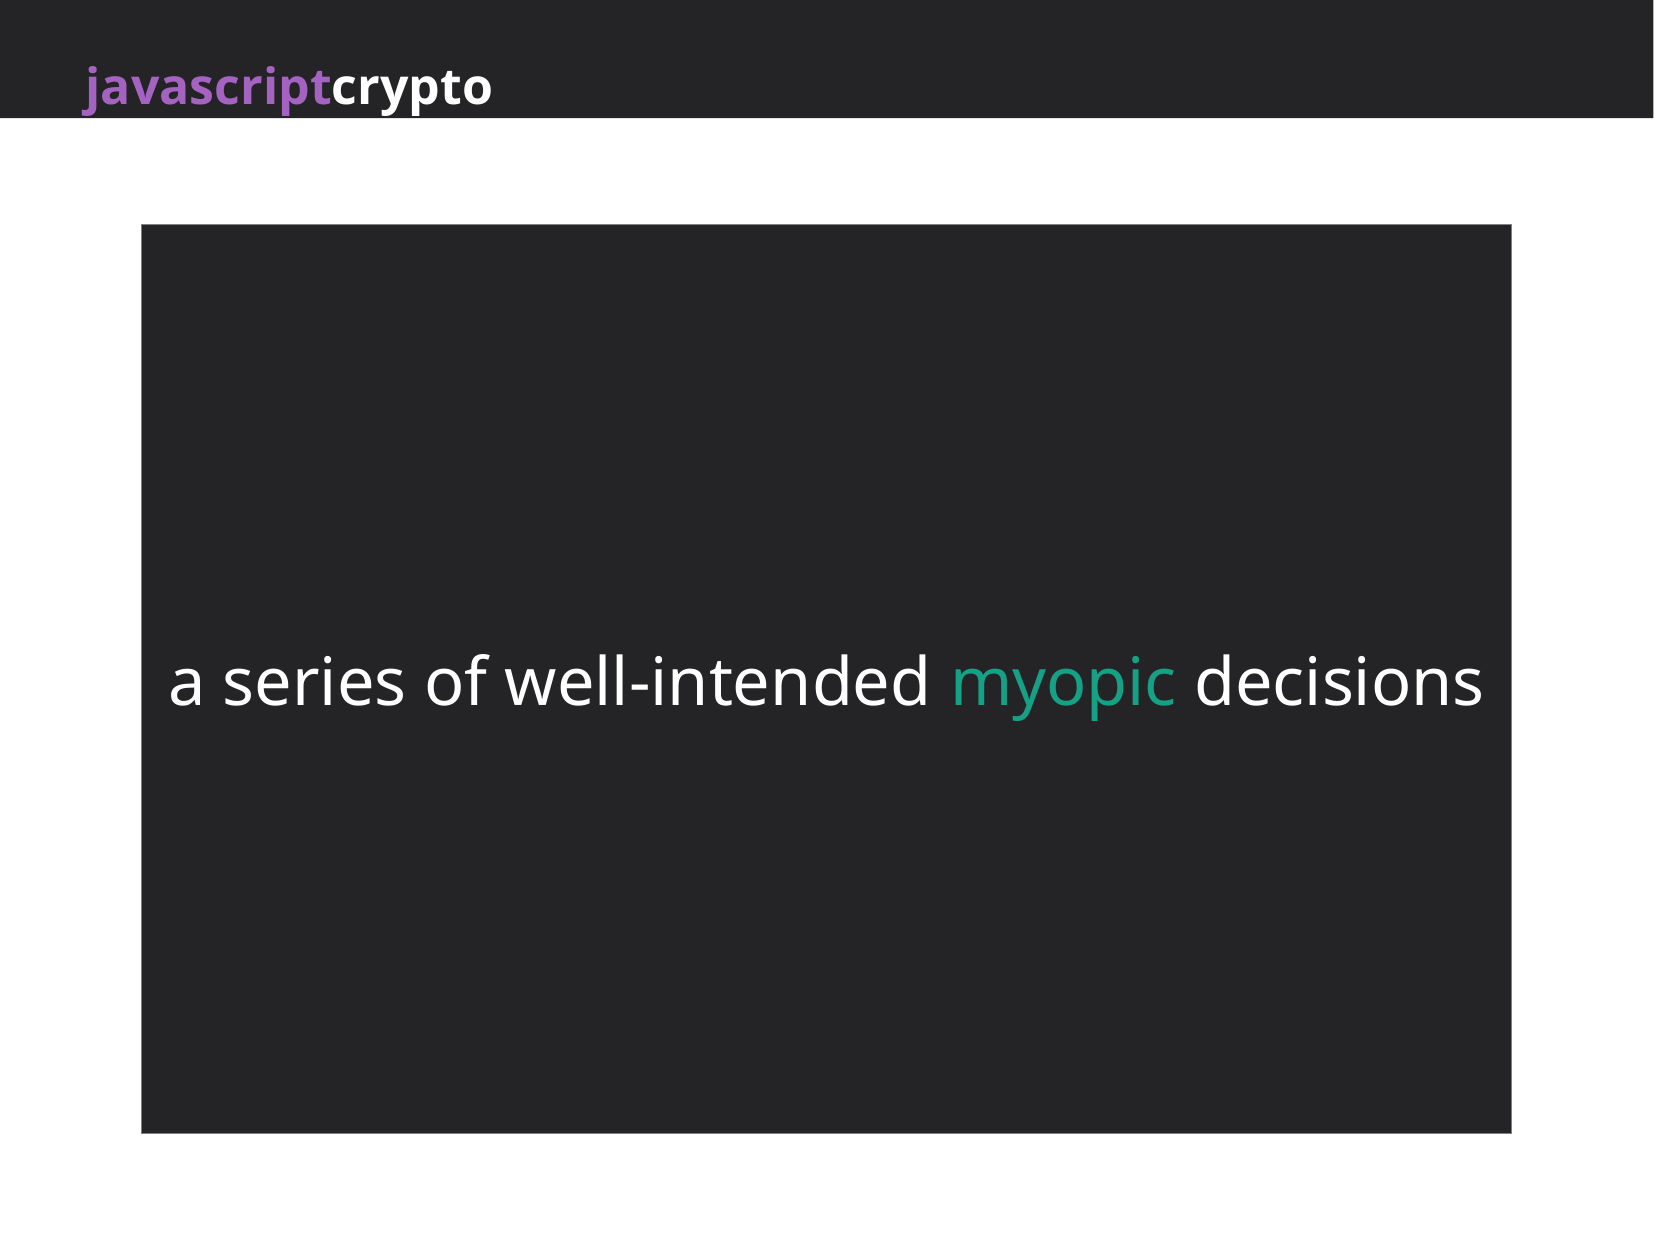

javascriptcrypto
a series of well-intended myopic decisions